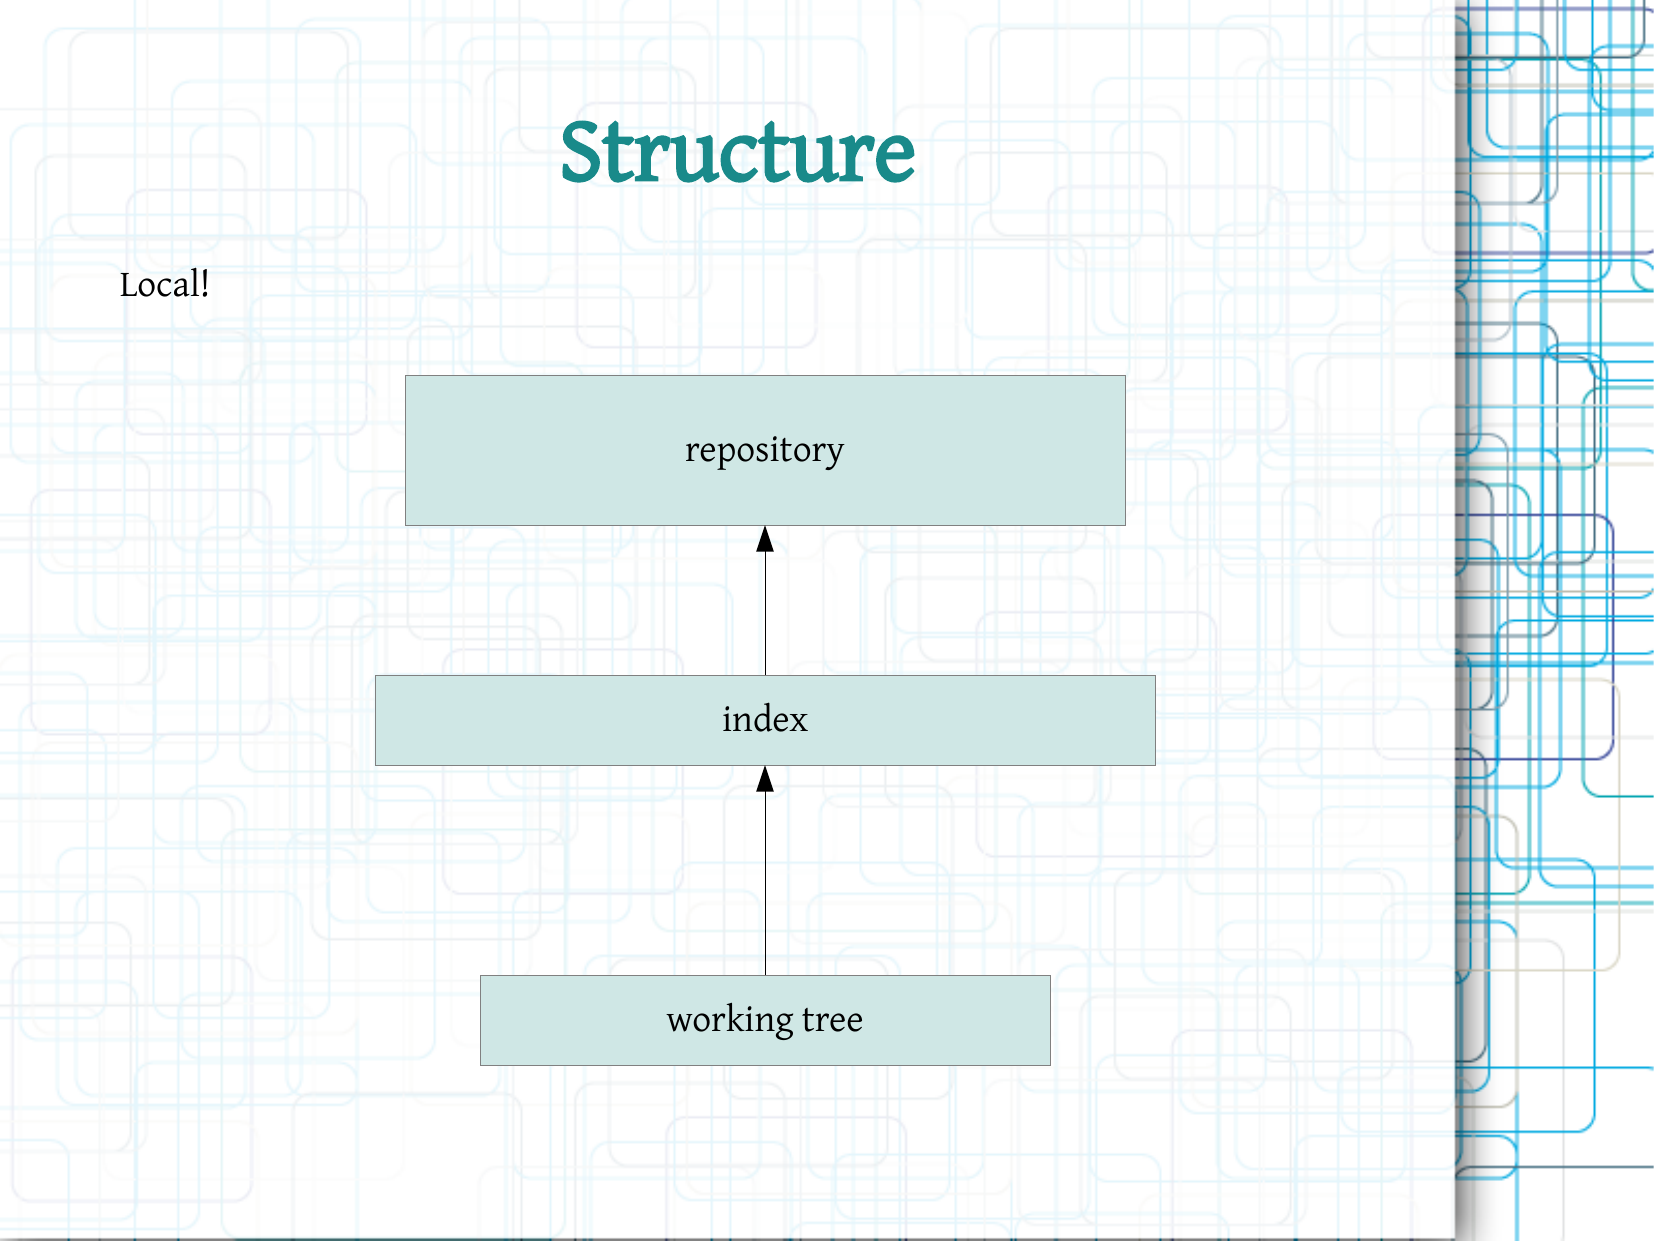

# Structure
Local!
repository
index
working tree